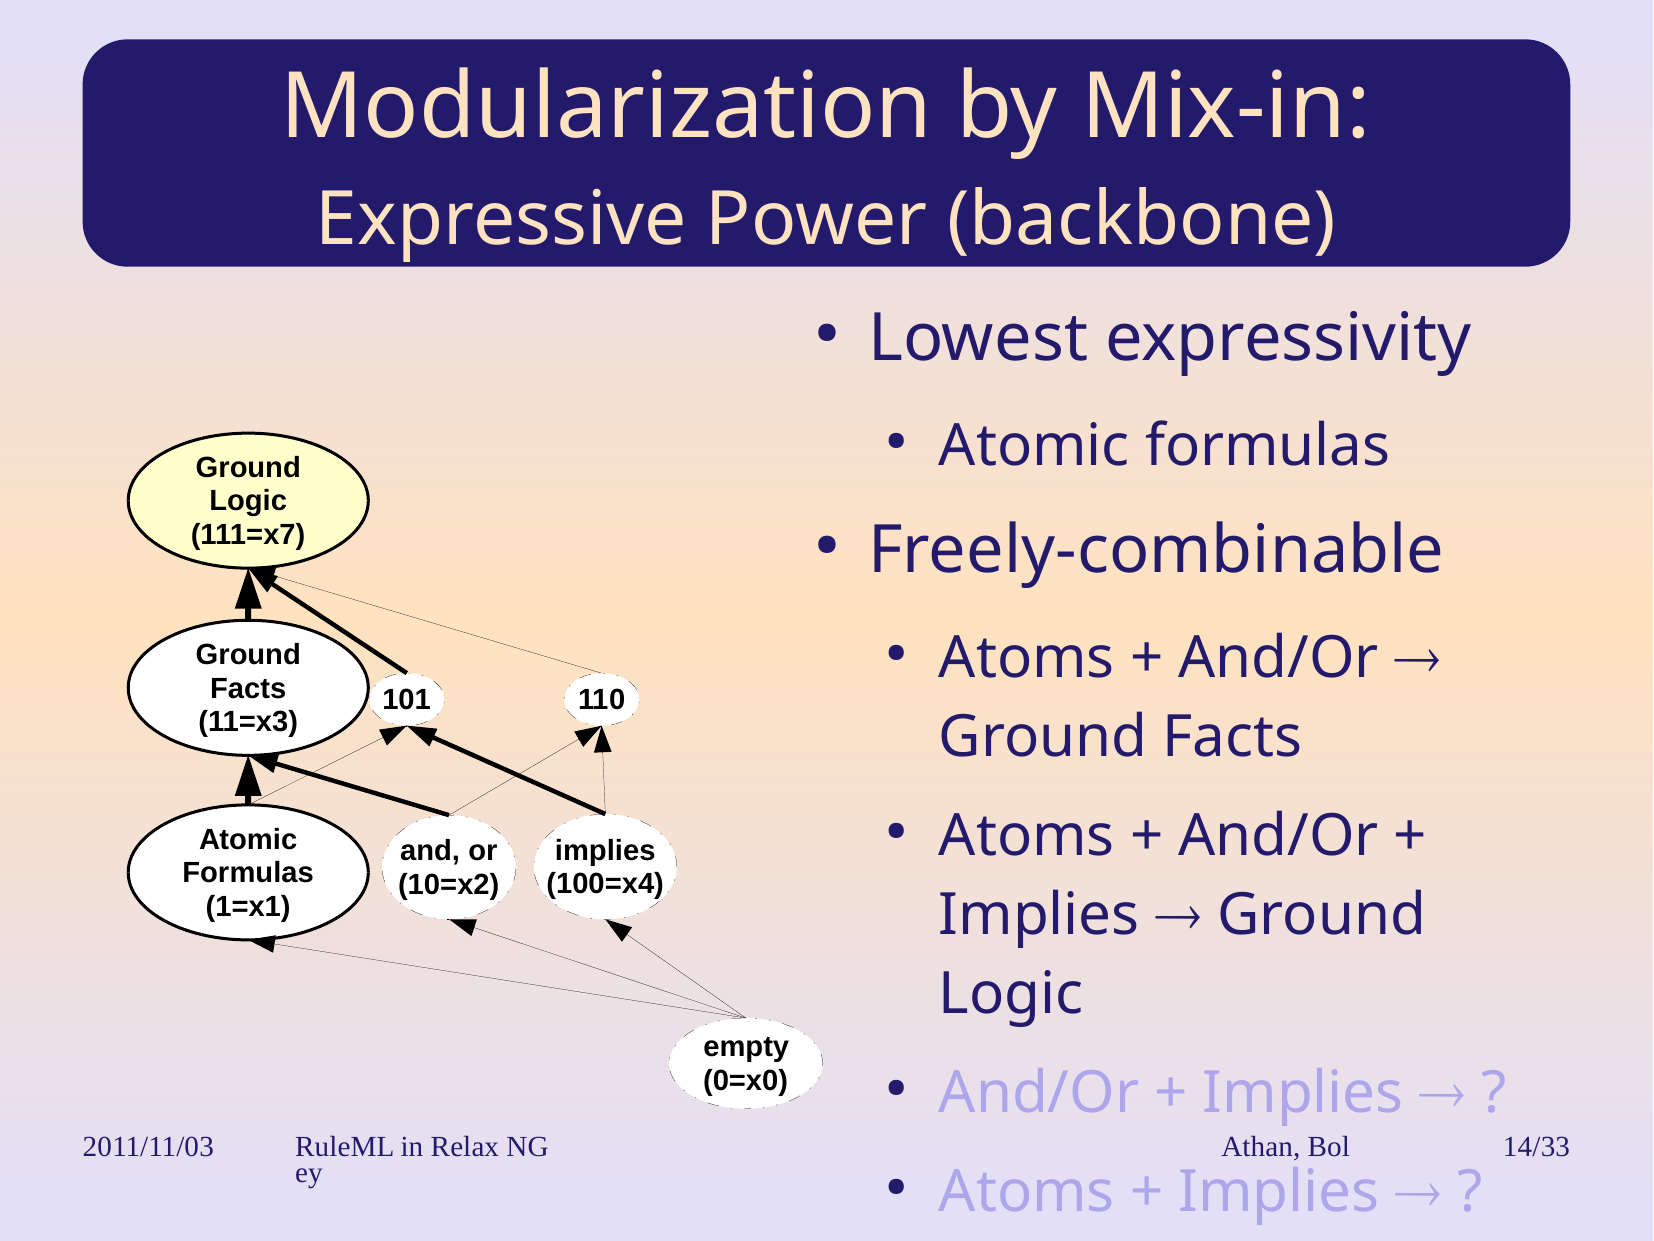

# Modularization by Mix-in: Expressive Power (backbone)
Lowest expressivity
Atomic formulas
Freely-combinable
Atoms + And/Or  Ground Facts
Atoms + And/Or + Implies  Ground Logic
And/Or + Implies  ?
Atoms + Implies  ?
2011/11/03
RuleML in Relax NG Athan, Boley
14